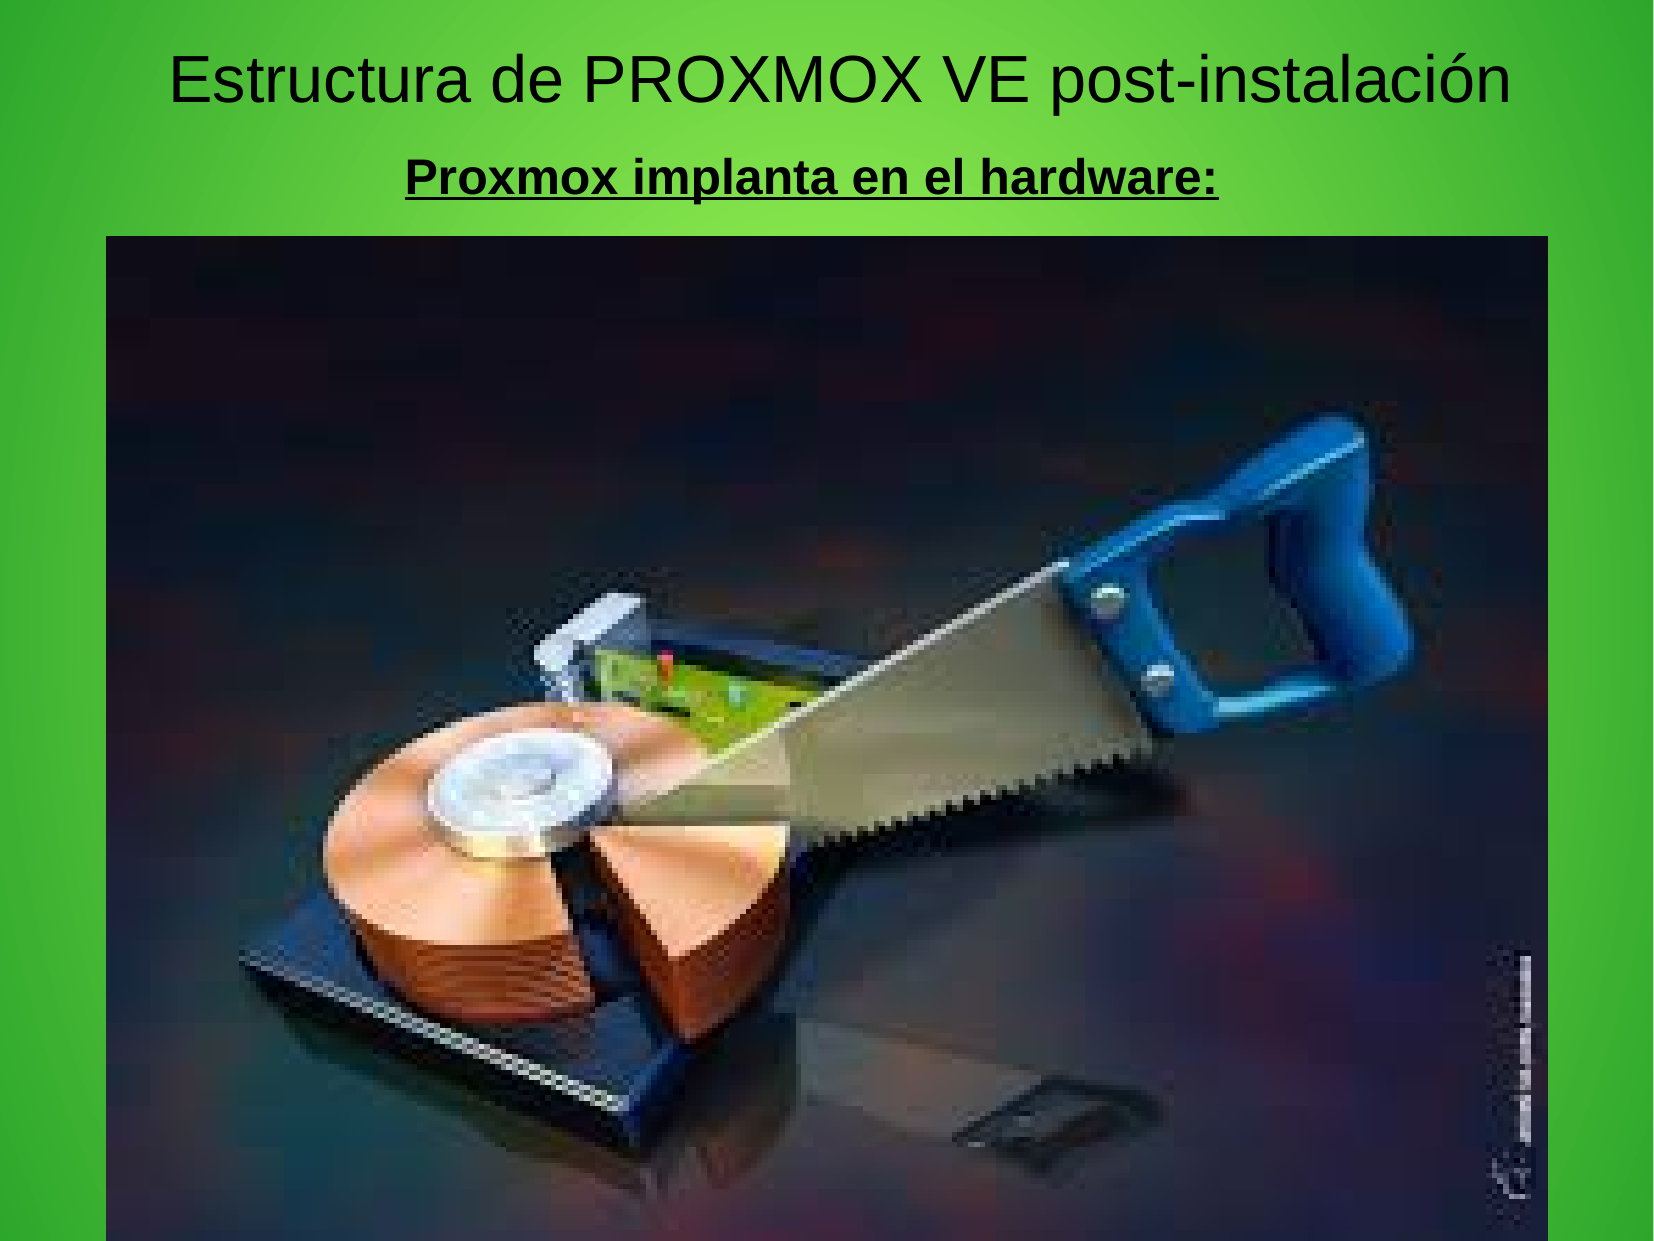

Estructura de PROXMOX VE post-instalación
Proxmox implanta en el hardware: